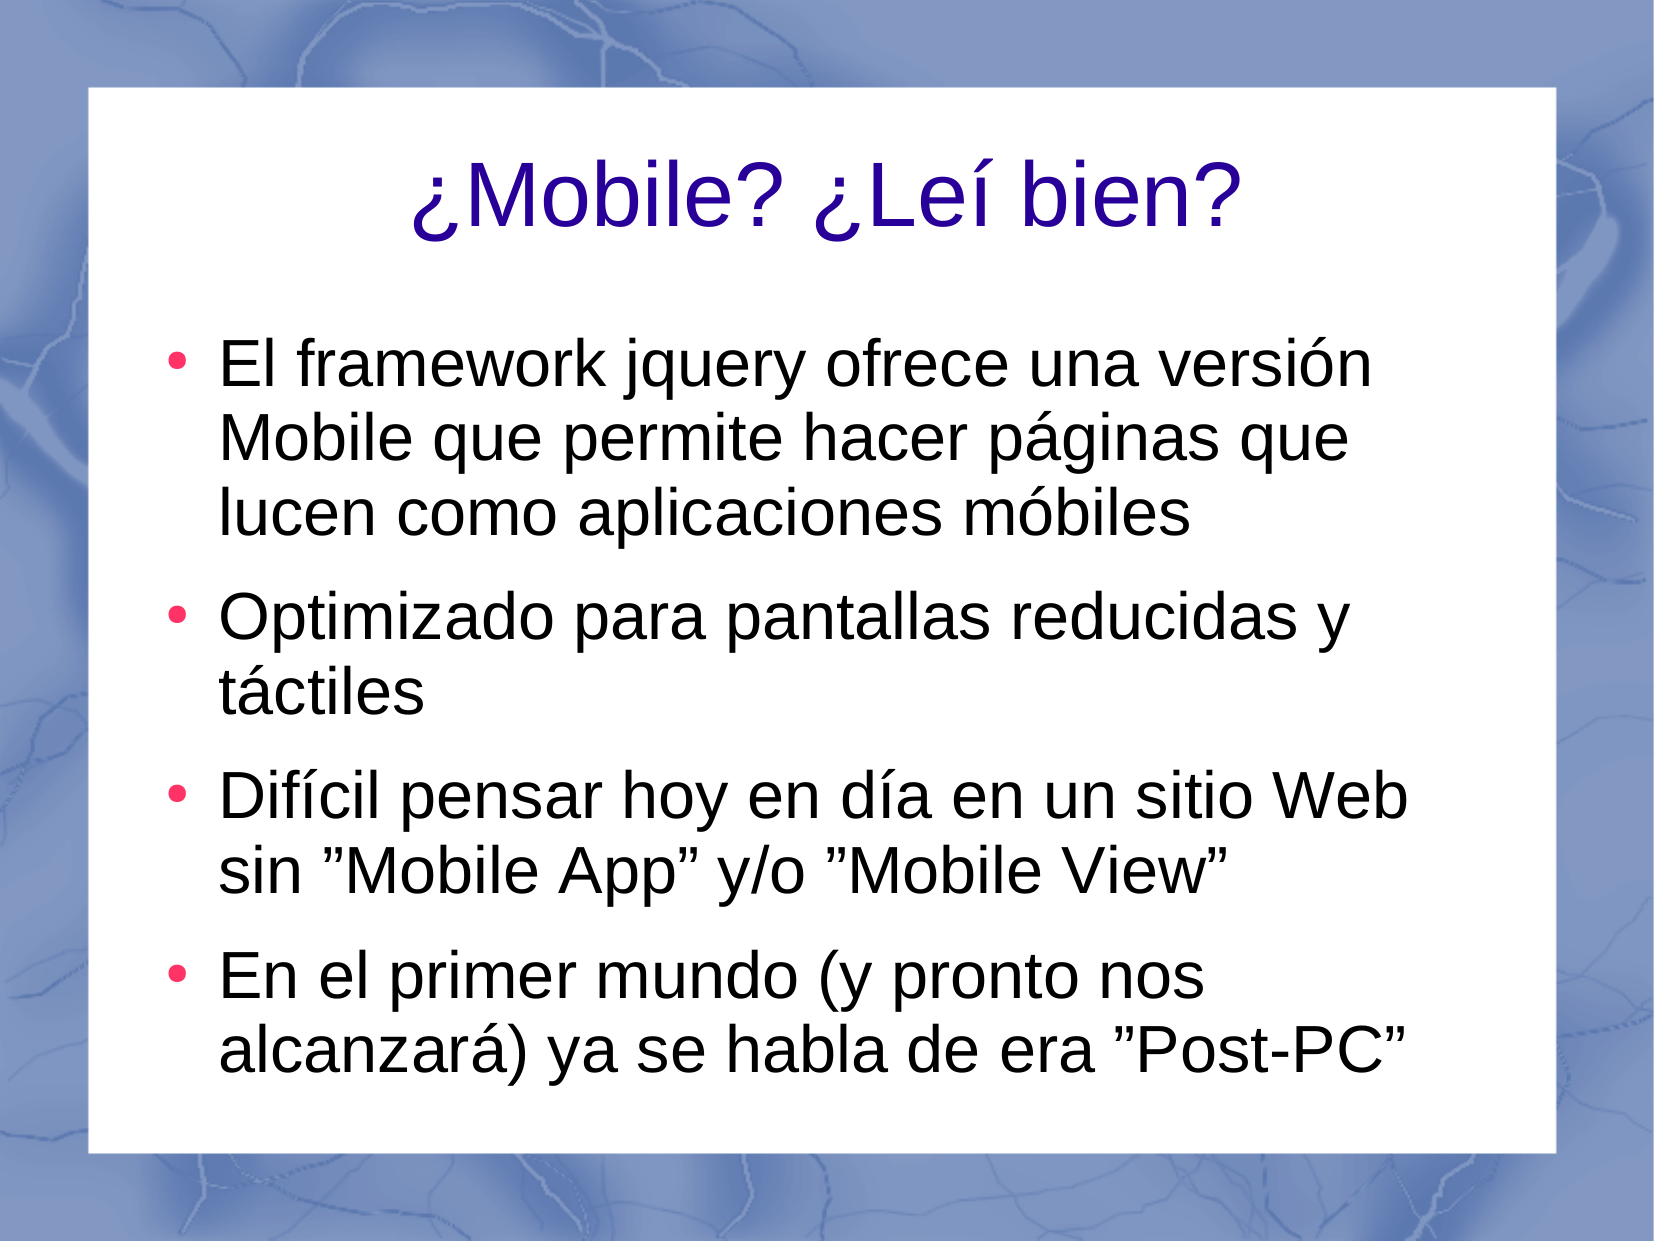

# ¿Mobile? ¿Leí bien?
El framework jquery ofrece una versión Mobile que permite hacer páginas que lucen como aplicaciones móbiles
Optimizado para pantallas reducidas y táctiles
Difícil pensar hoy en día en un sitio Web sin ”Mobile App” y/o ”Mobile View”
En el primer mundo (y pronto nos alcanzará) ya se habla de era ”Post-PC”